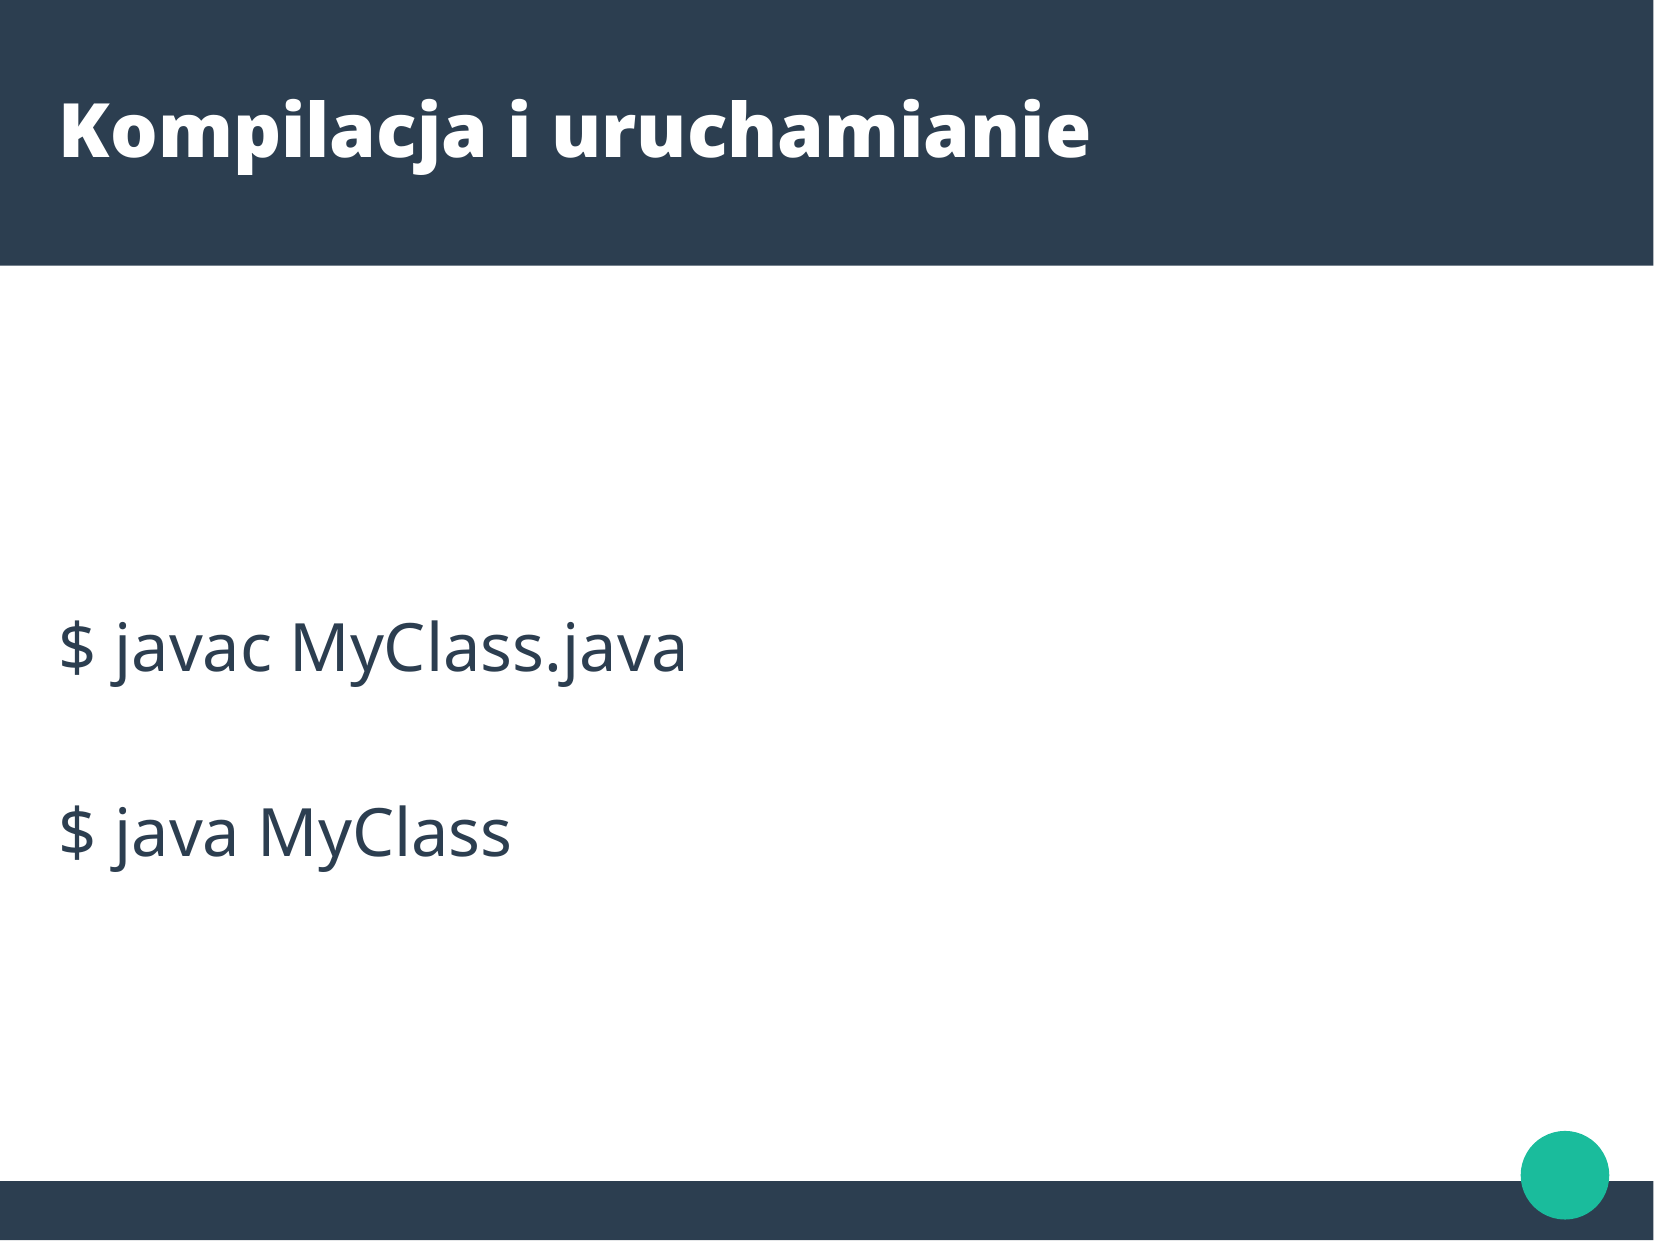

# Kompilacja i uruchamianie
$ javac MyClass.java
$ java MyClass